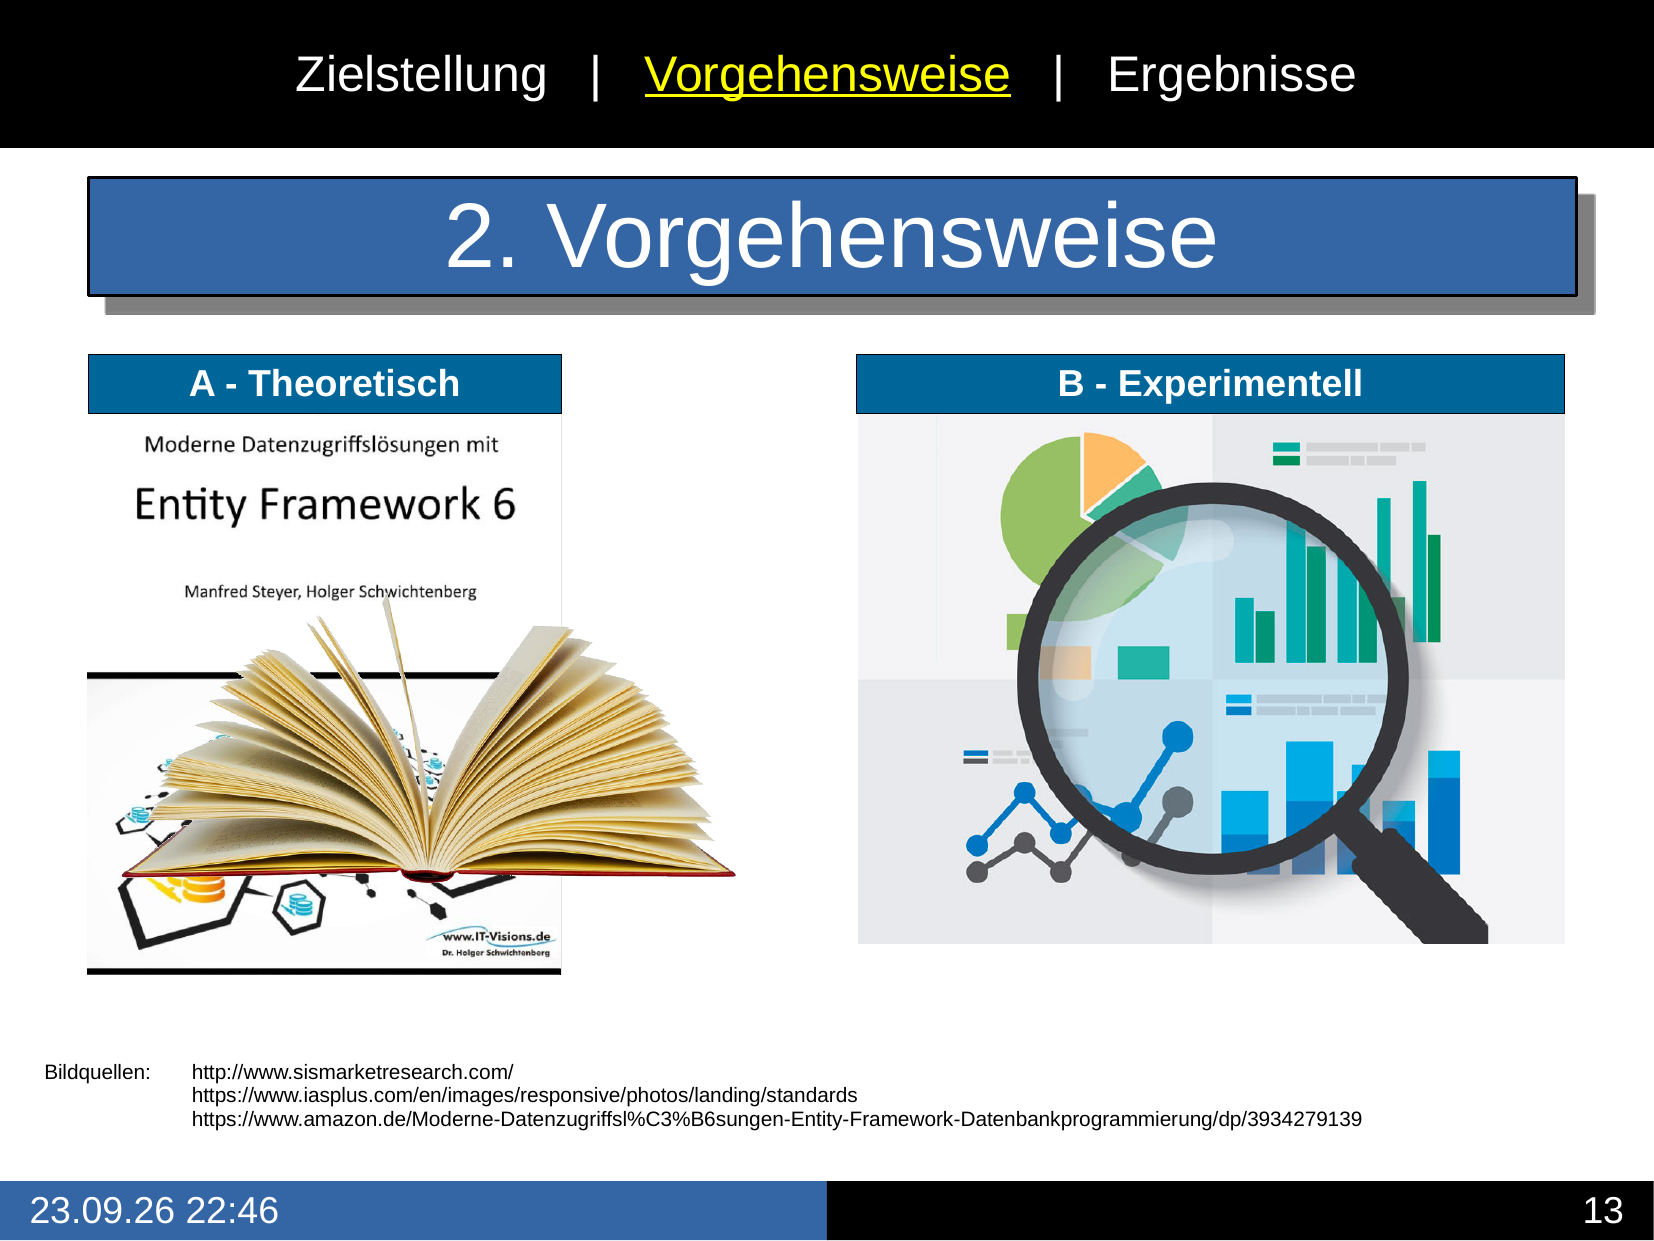

Zielstellung | Vorgehensweise | Ergebnisse
# 2. Vorgehensweise
A - Theoretisch
B - Experimentell
Bildquellen: 	http://www.sismarketresearch.com/
		https://www.iasplus.com/en/images/responsive/photos/landing/standards
		https://www.amazon.de/Moderne-Datenzugriffsl%C3%B6sungen-Entity-Framework-Datenbankprogrammierung/dp/3934279139
13